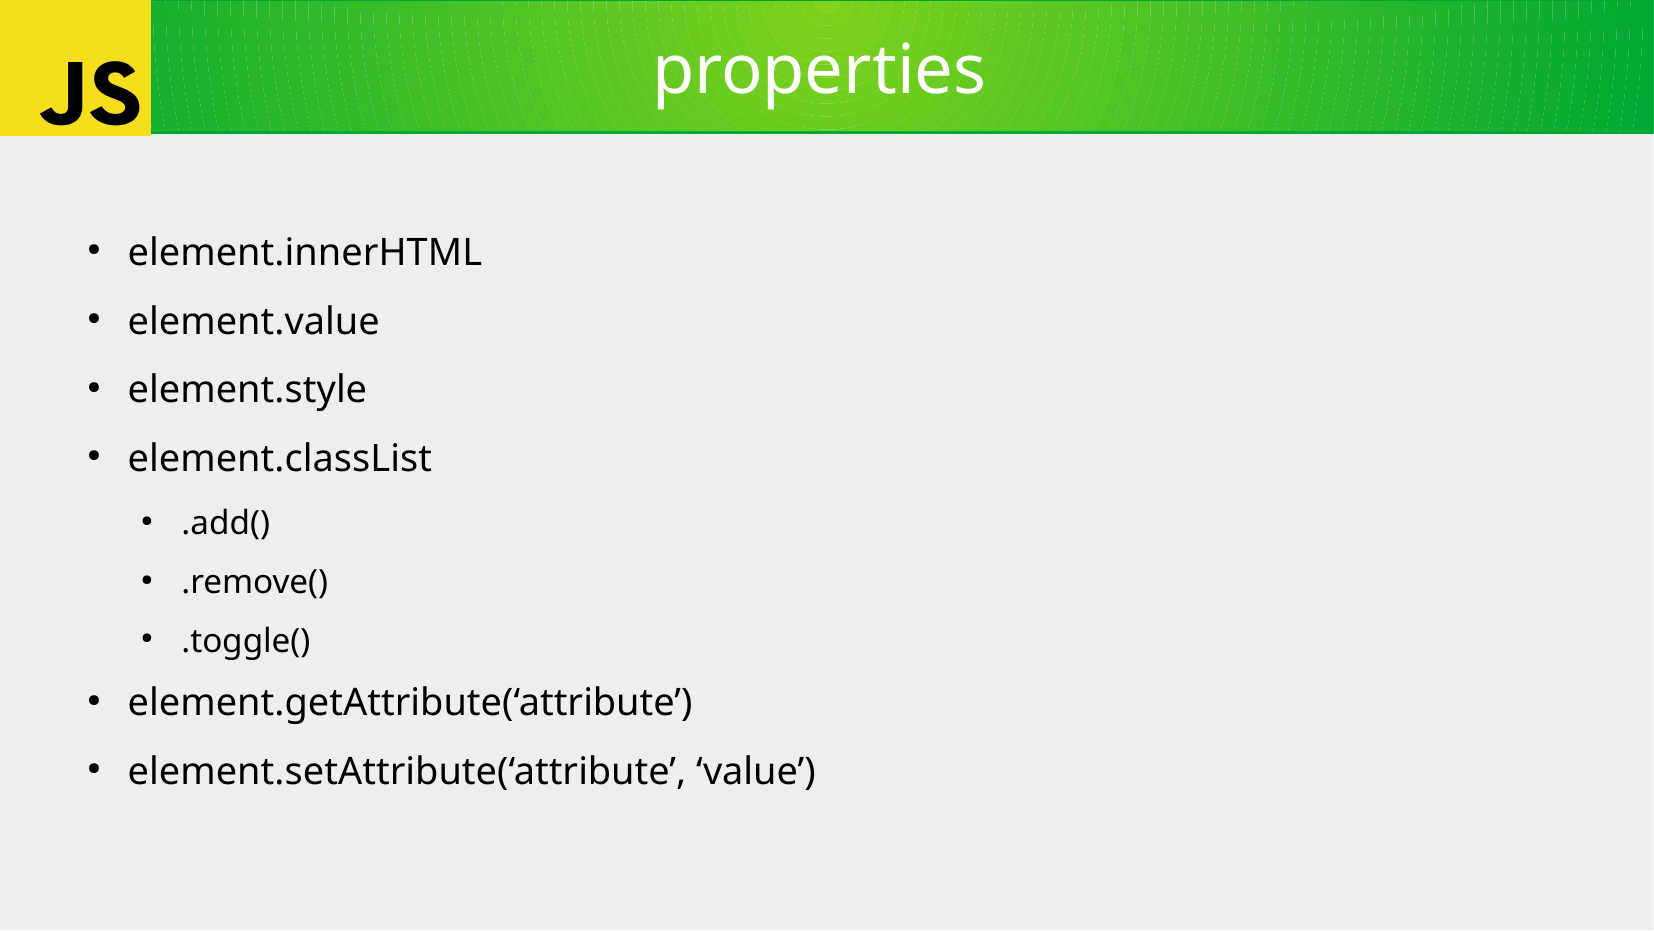

# properties
element.innerHTML
element.value
element.style
element.classList
.add()
.remove()
.toggle()
element.getAttribute(‘attribute’)
element.setAttribute(‘attribute’, ‘value’)